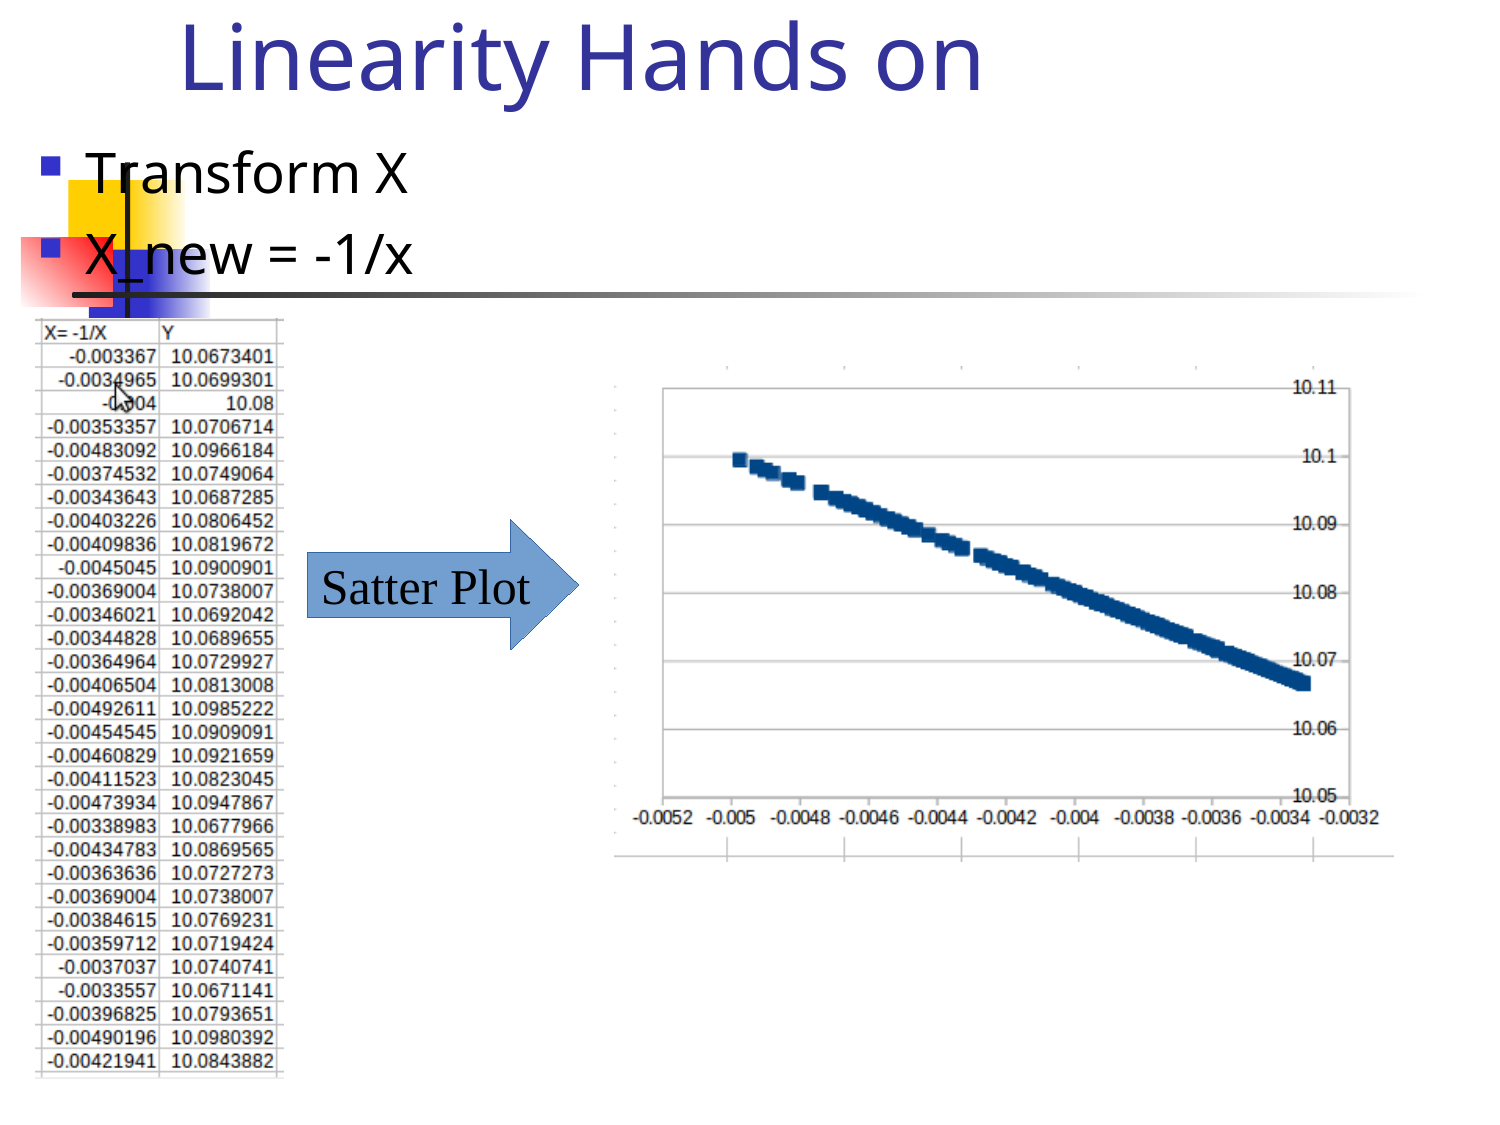

# Linearity Hands on
Transform X
X_new = -1/x
Satter Plot